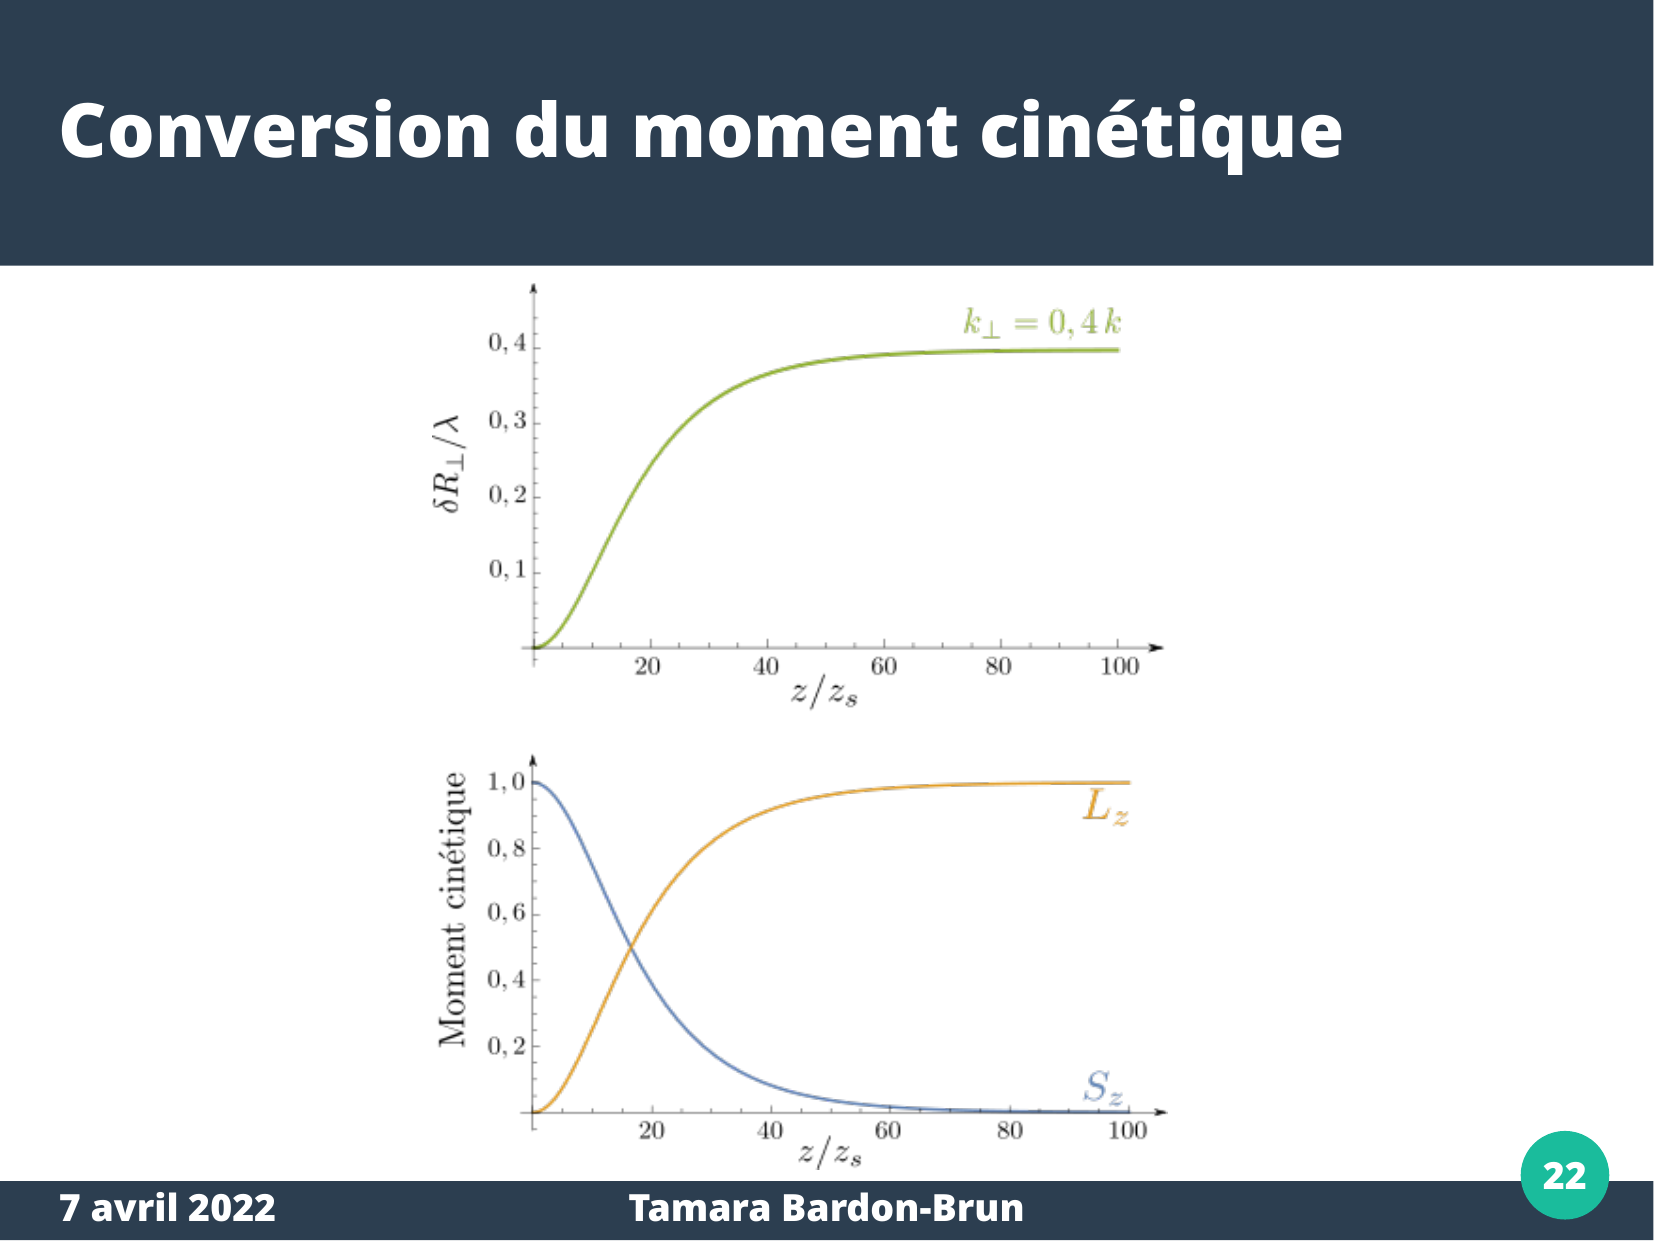

# Conversion du moment cinétique
22
7 avril 2022
Tamara Bardon-Brun